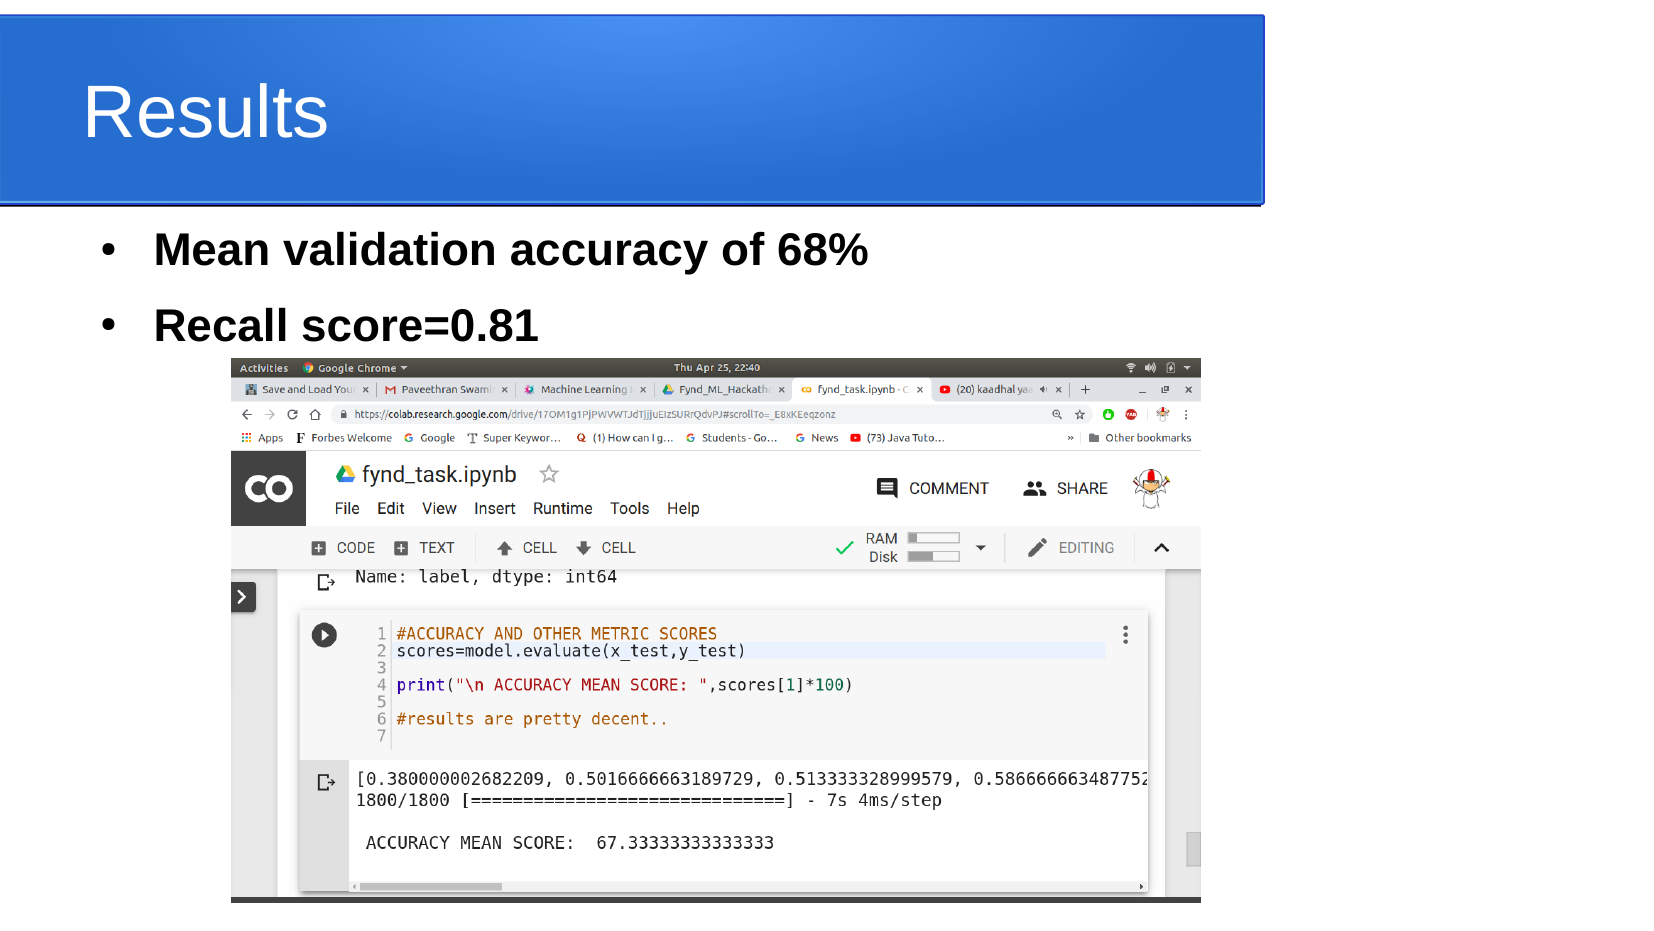

# Results
Mean validation accuracy of 68%
Recall score=0.81